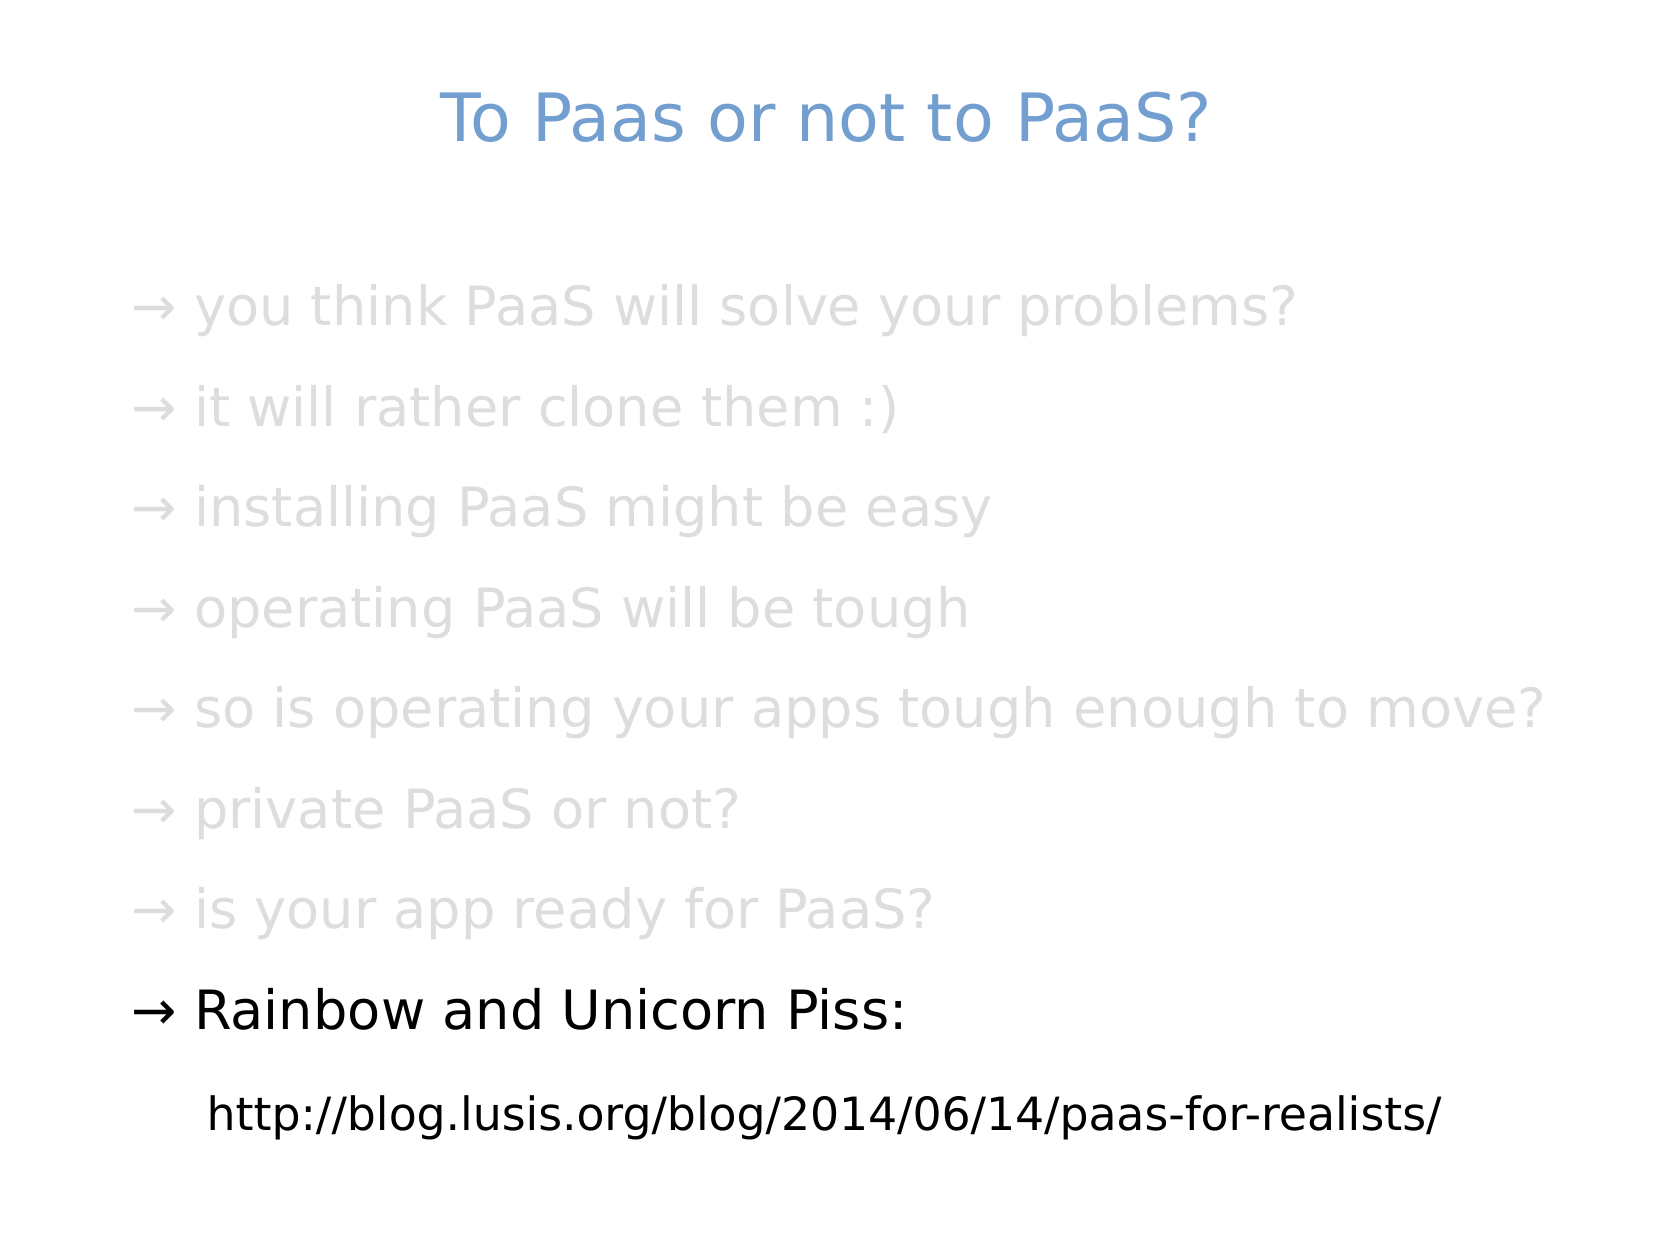

To Paas or not to PaaS?
→ you think PaaS will solve your problems?
→ it will rather clone them :)
→ installing PaaS might be easy
→ operating PaaS will be tough
→ so is operating your apps tough enough to move?
→ private PaaS or not?
→ is your app ready for PaaS?
→ Rainbow and Unicorn Piss:
	http://blog.lusis.org/blog/2014/06/14/paas-for-realists/